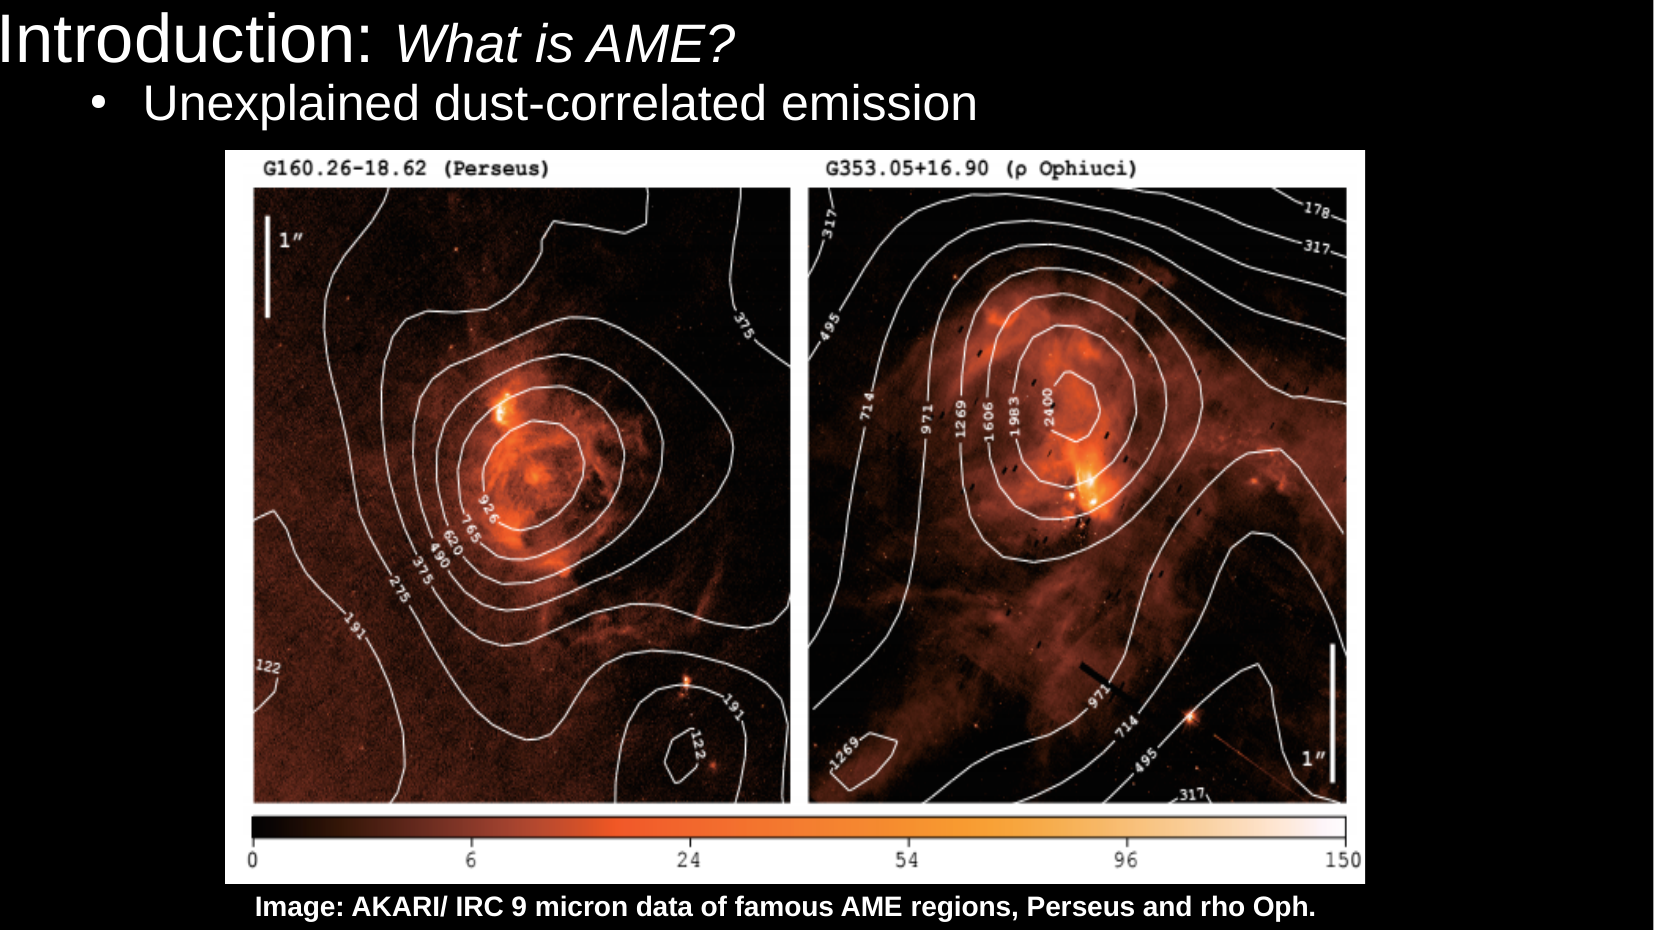

# Introduction: What is AME?
Unexplained dust-correlated emission
Image: AKARI/ IRC 9 micron data of famous AME regions, Perseus and rho Oph.